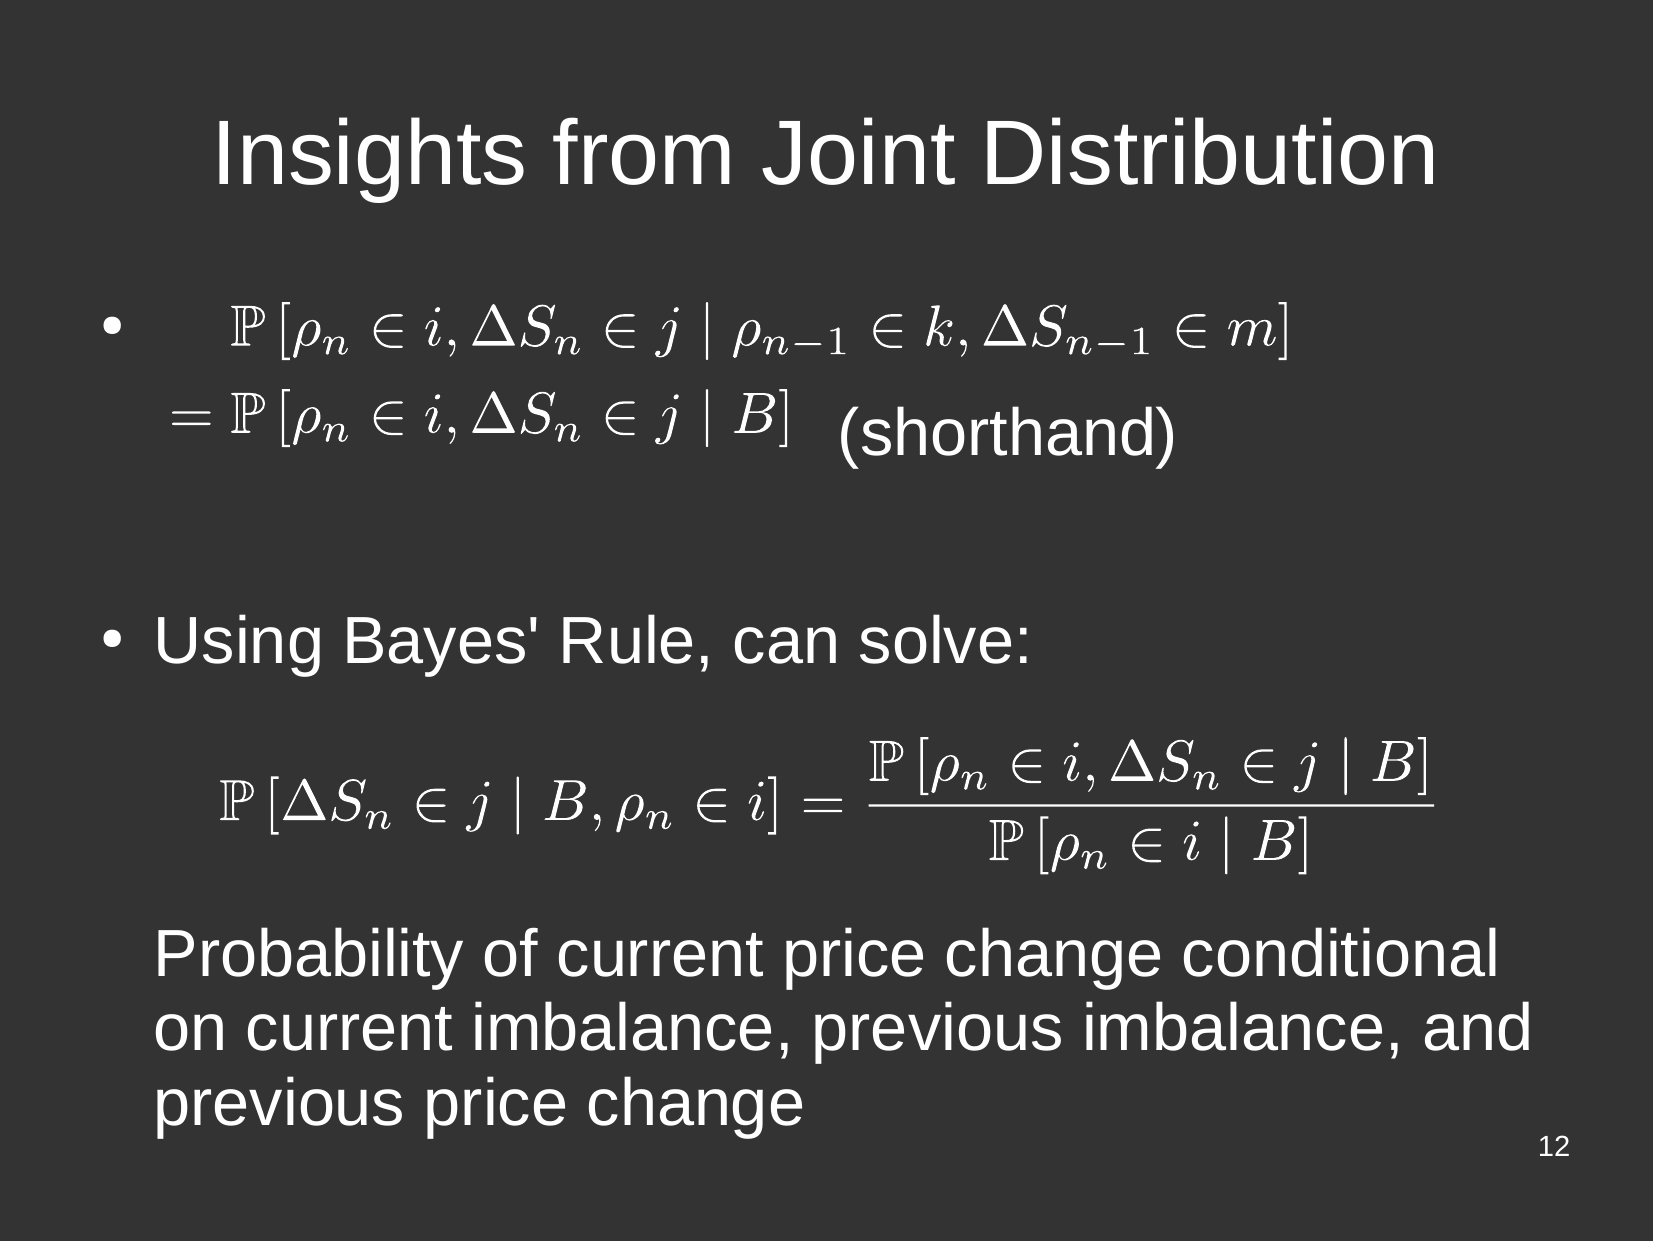

# Insights from Joint Distribution
 (shorthand)
Using Bayes' Rule, can solve:
Probability of current price change conditional on current imbalance, previous imbalance, and previous price change
12